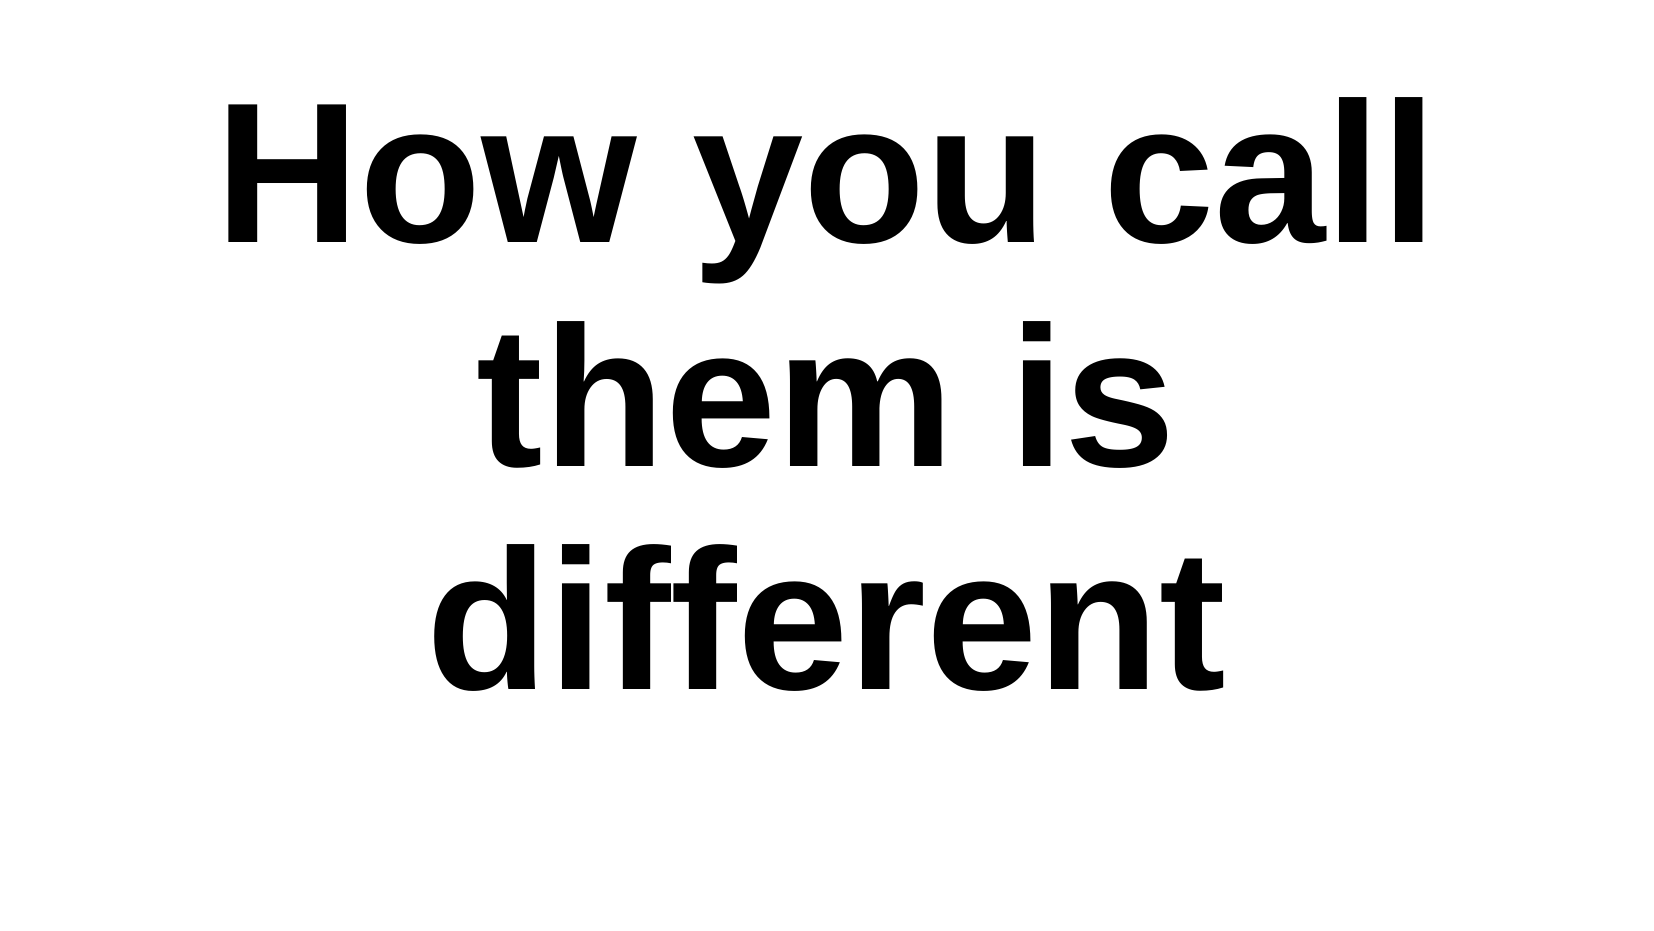

# How you call
them is different